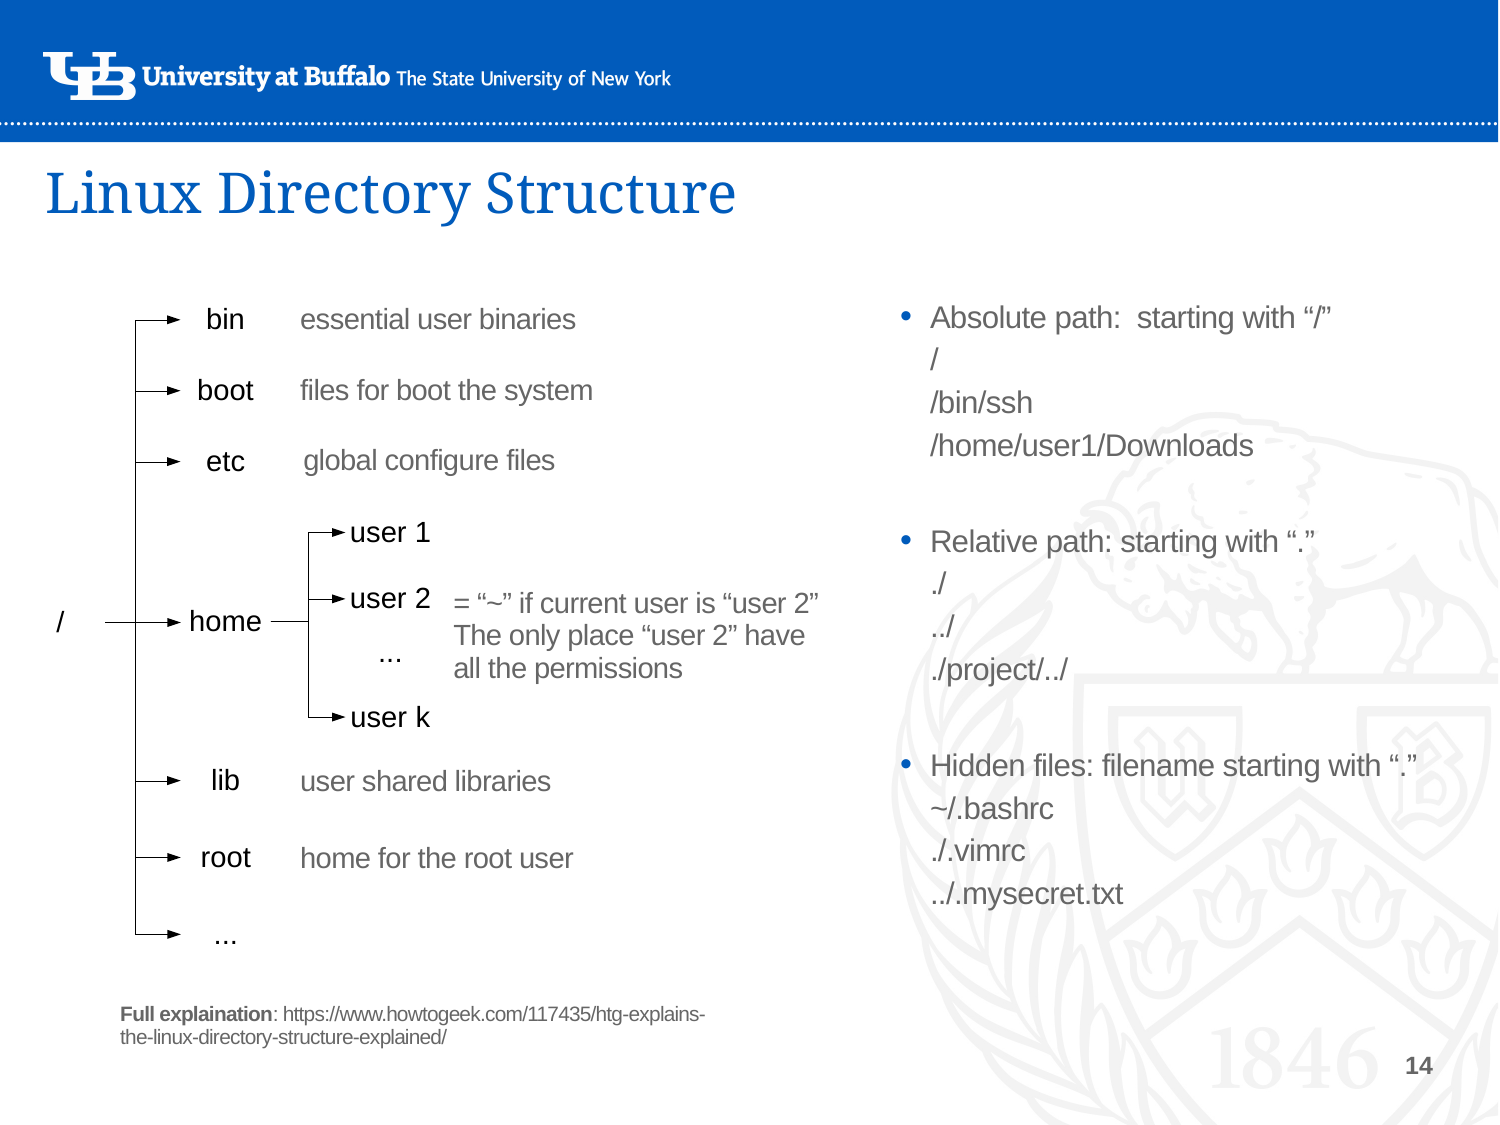

# Linux Directory Structure
essential user binaries
bin
Absolute path: starting with “/”
/
/bin/ssh
/home/user1/Downloads
Relative path: starting with “.”
./
../
./project/../
Hidden files: filename starting with “.”
~/.bashrc
./.vimrc
../.mysecret.txt
files for boot the system
boot
global configure files
etc
user 1
user 2
= “~” if current user is “user 2”
The only place “user 2” have all the permissions
home
/
...
user k
user shared libraries
lib
home for the root user
root
...
Full explaination: https://www.howtogeek.com/117435/htg-explains-the-linux-directory-structure-explained/